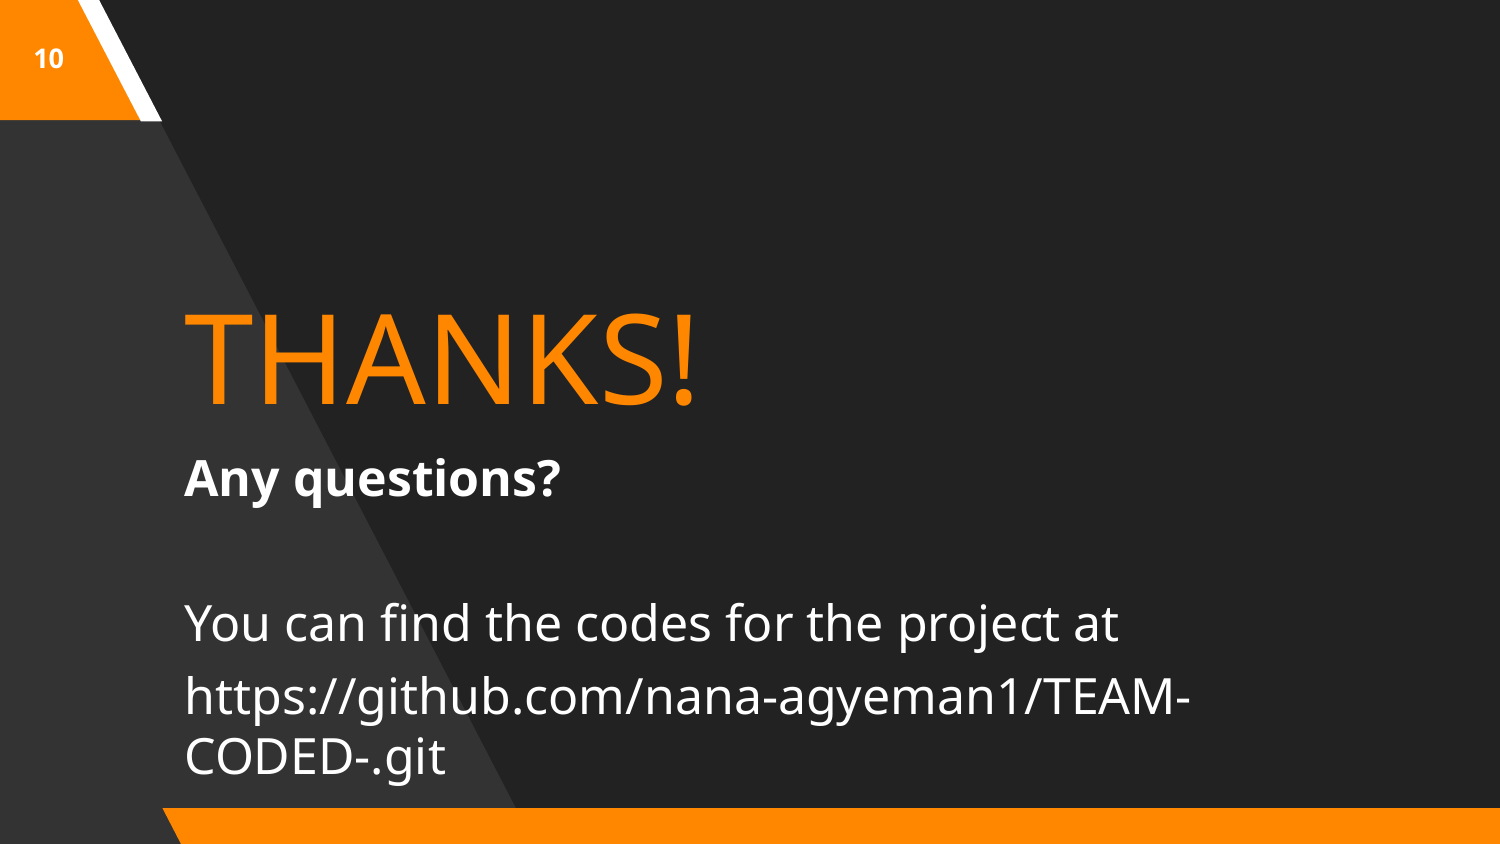

# THANKS!
Any questions?
You can find the codes for the project at
https://github.com/nana-agyeman1/TEAM-CODED-.git